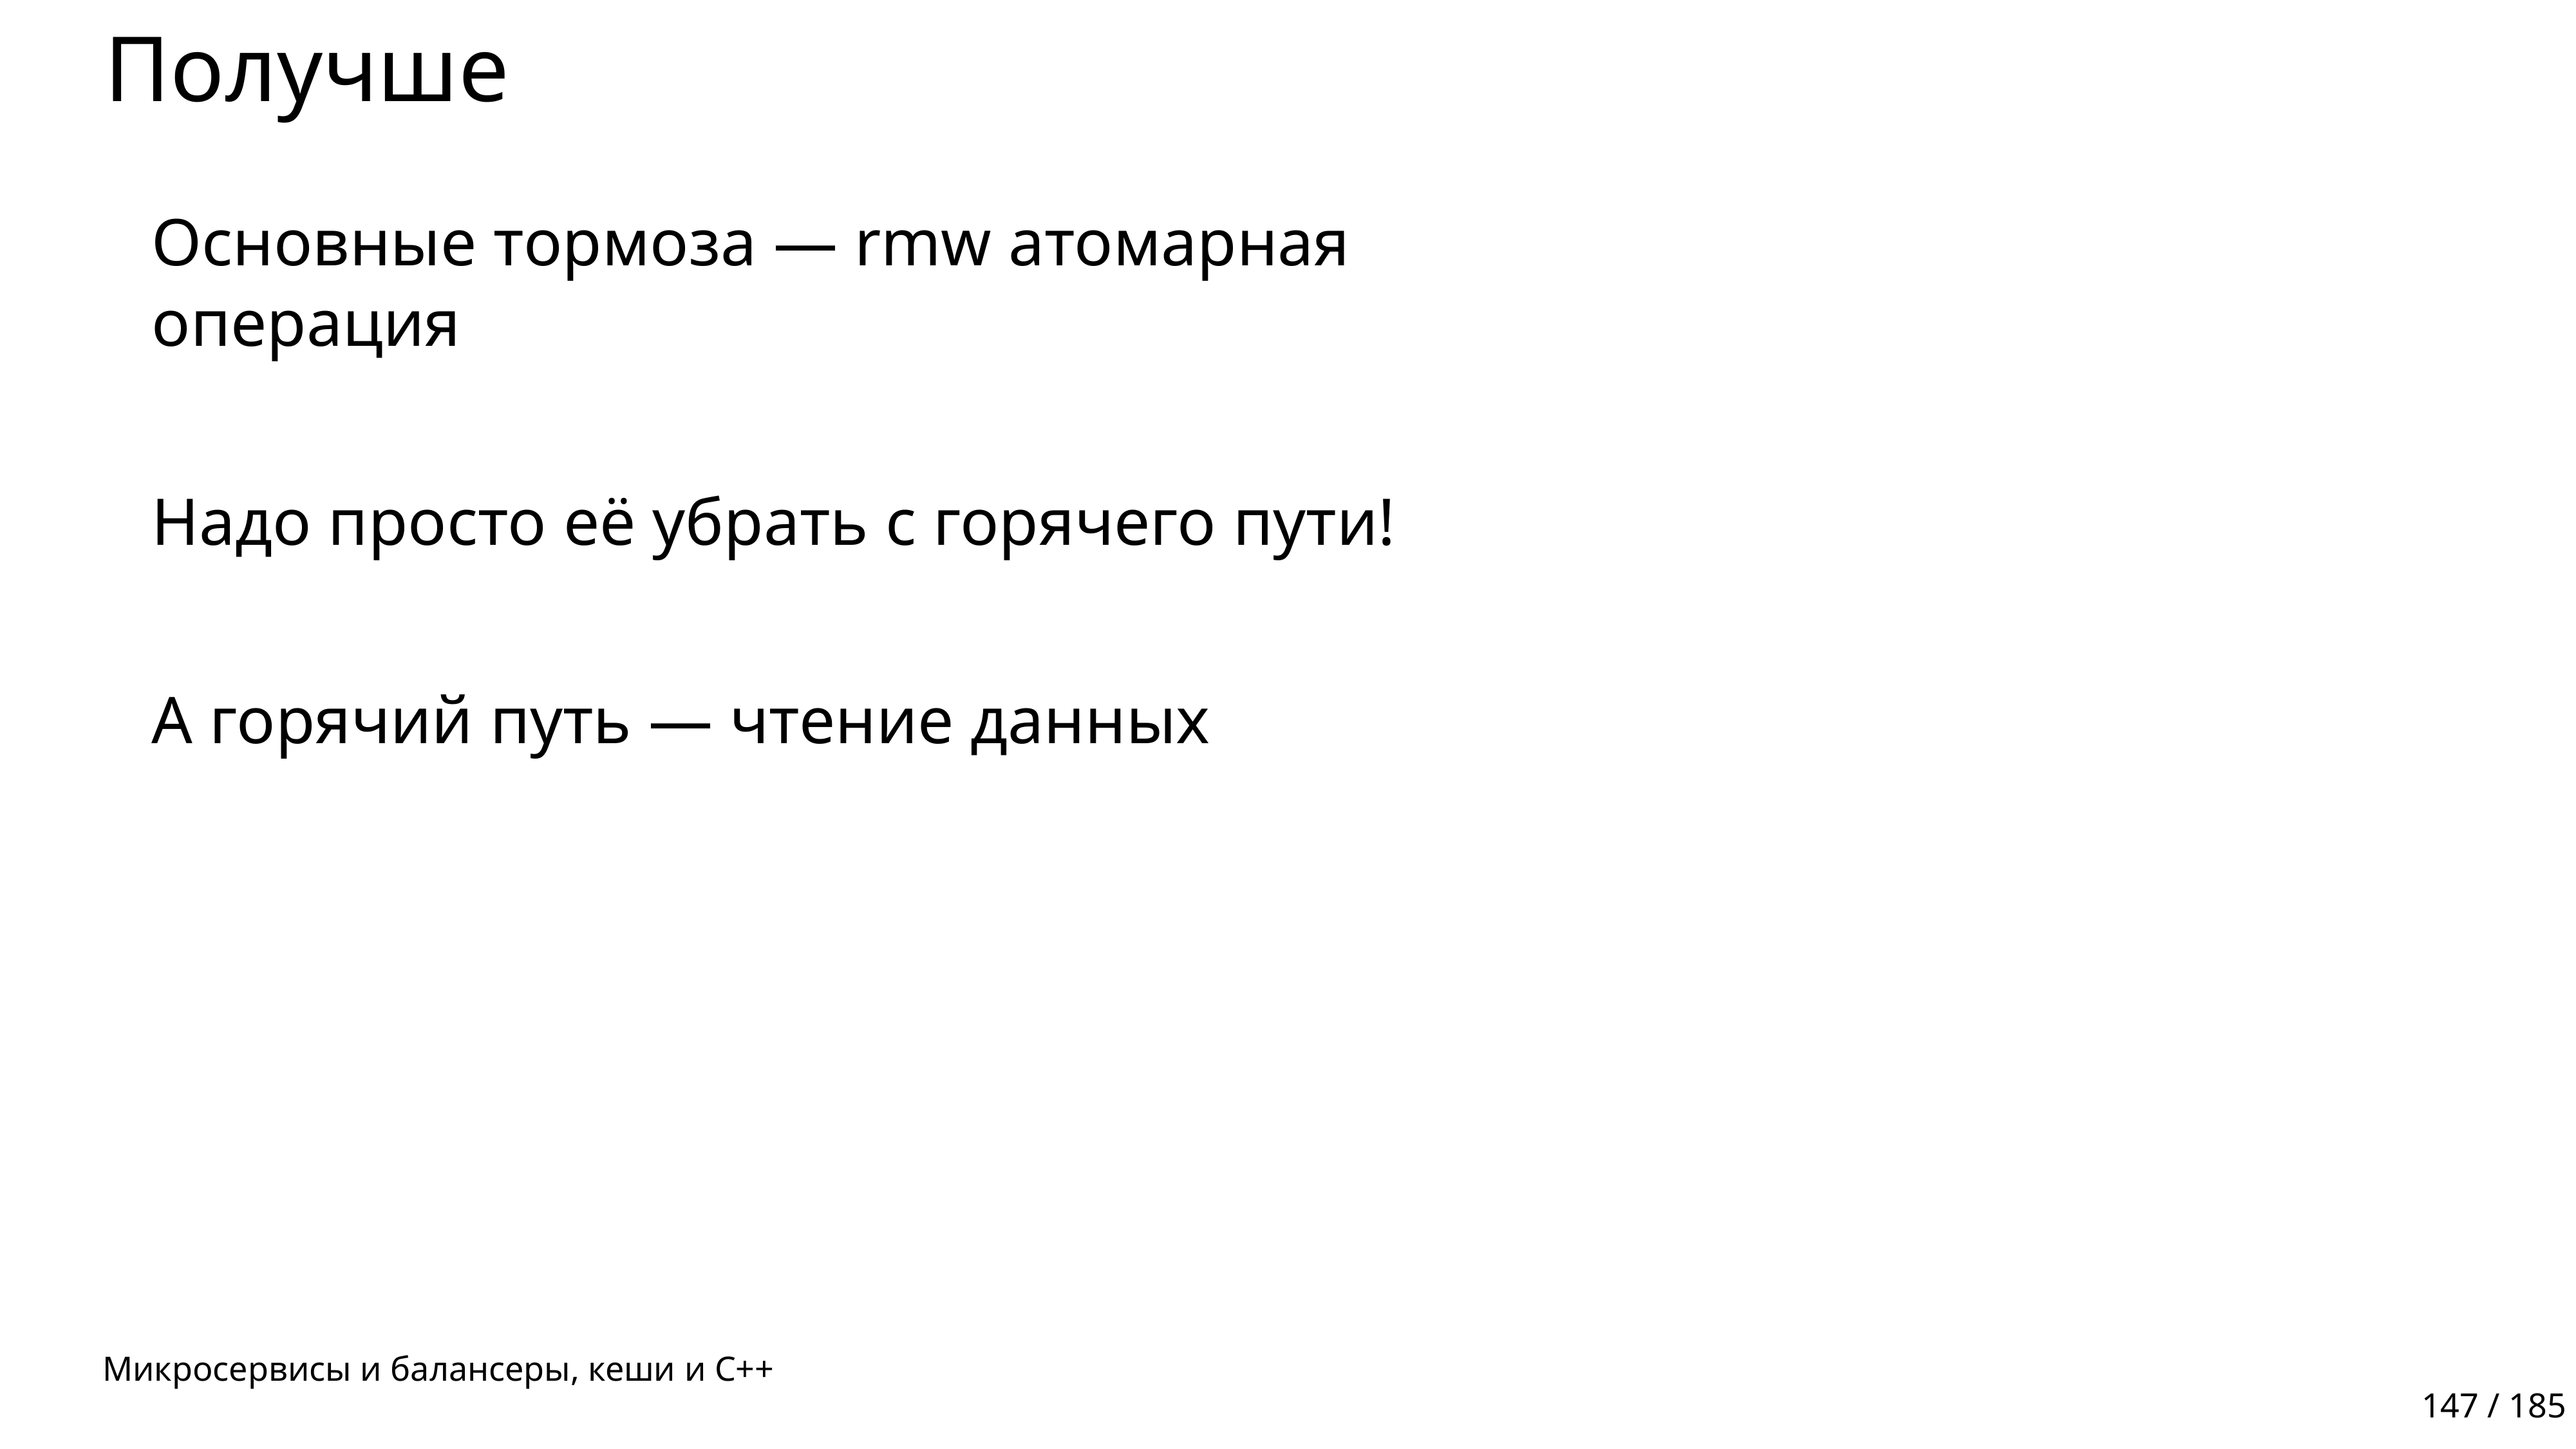

Получше
# Основные тормоза — rmw атомарная операция
Надо просто её убрать с горячего пути!
А горячий путь — чтение данных
Микросервисы и балансеры, кеши и C++